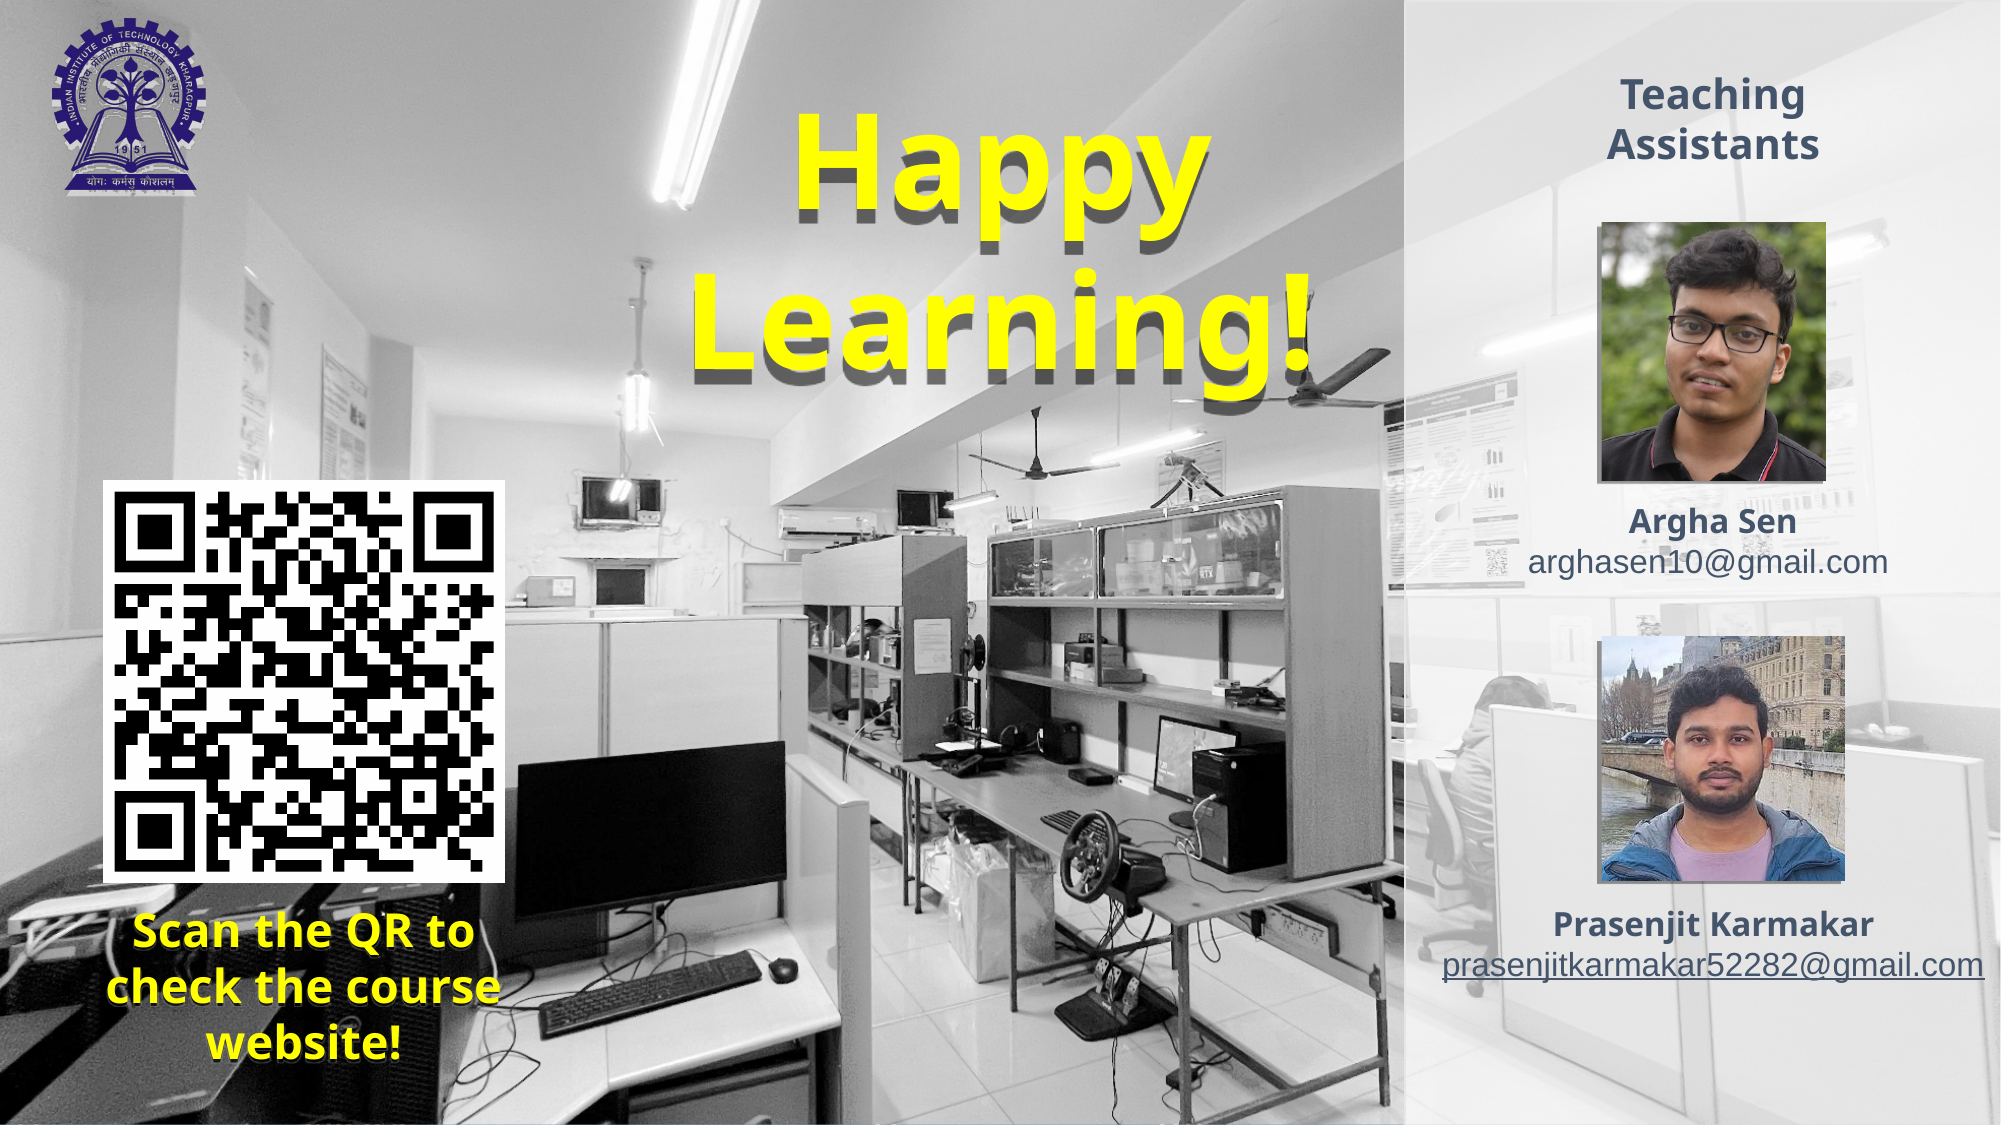

Teaching Assistants
Happy Learning!
Argha Sen
arghasen10@gmail.com
Scan the QR to check the course website!
Prasenjit Karmakar
prasenjitkarmakar52282@gmail.com